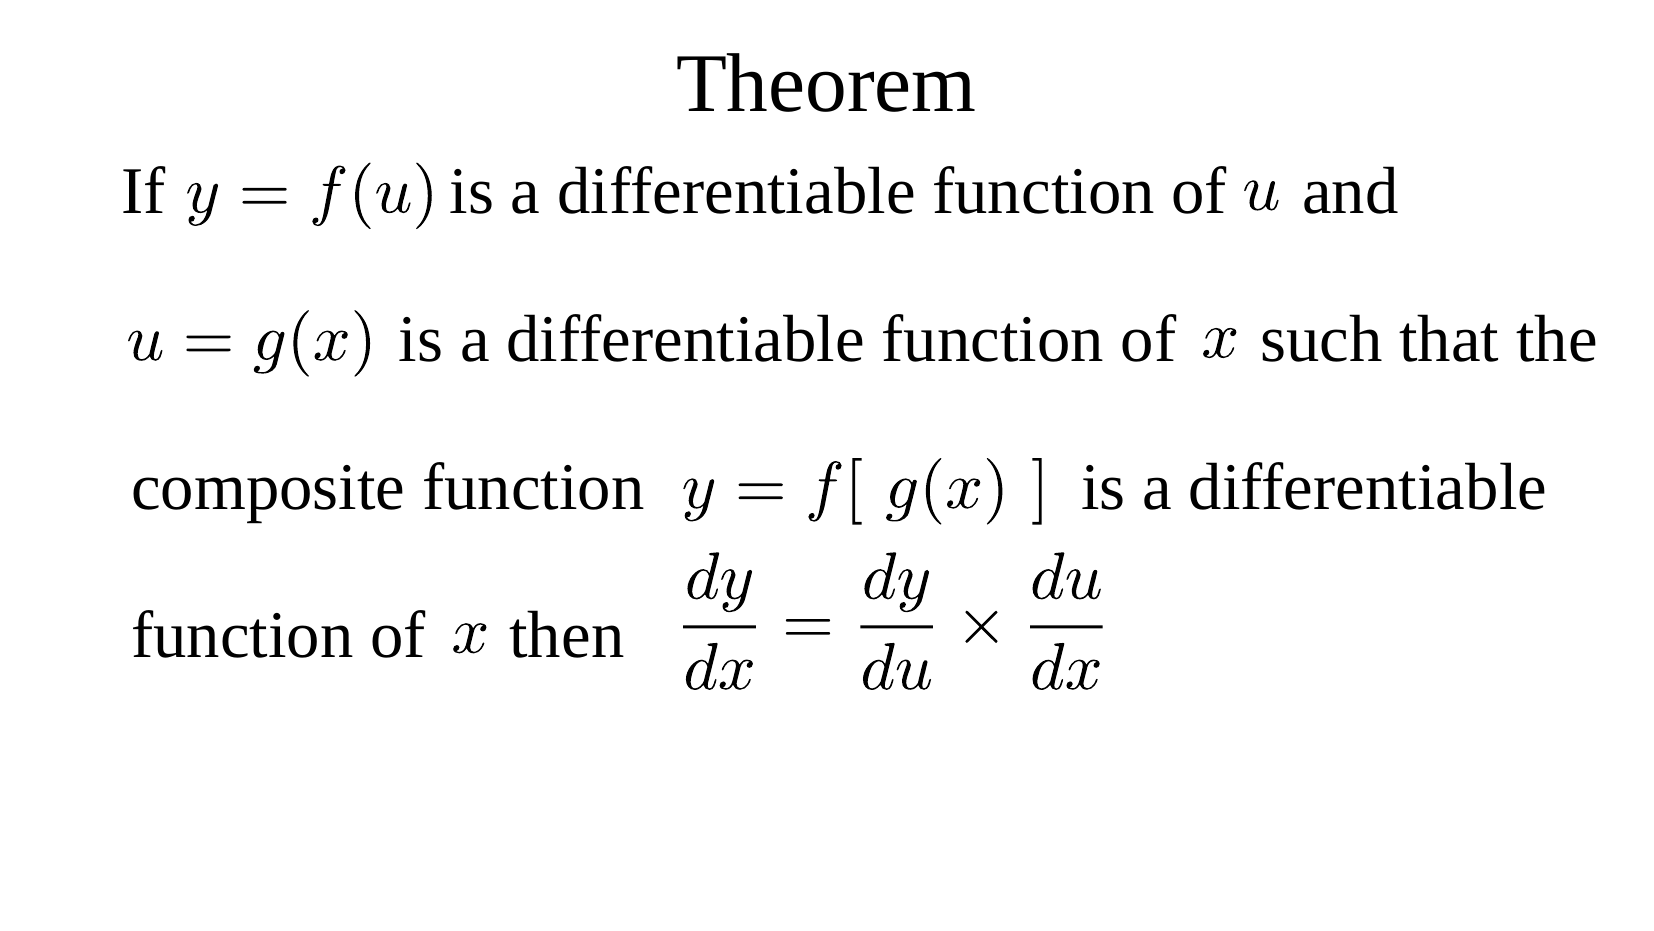

# Theorem
	If				 is a differentiable function of 	and
 is a differentiable function of such that the
 composite function is a differentiable
 function of then